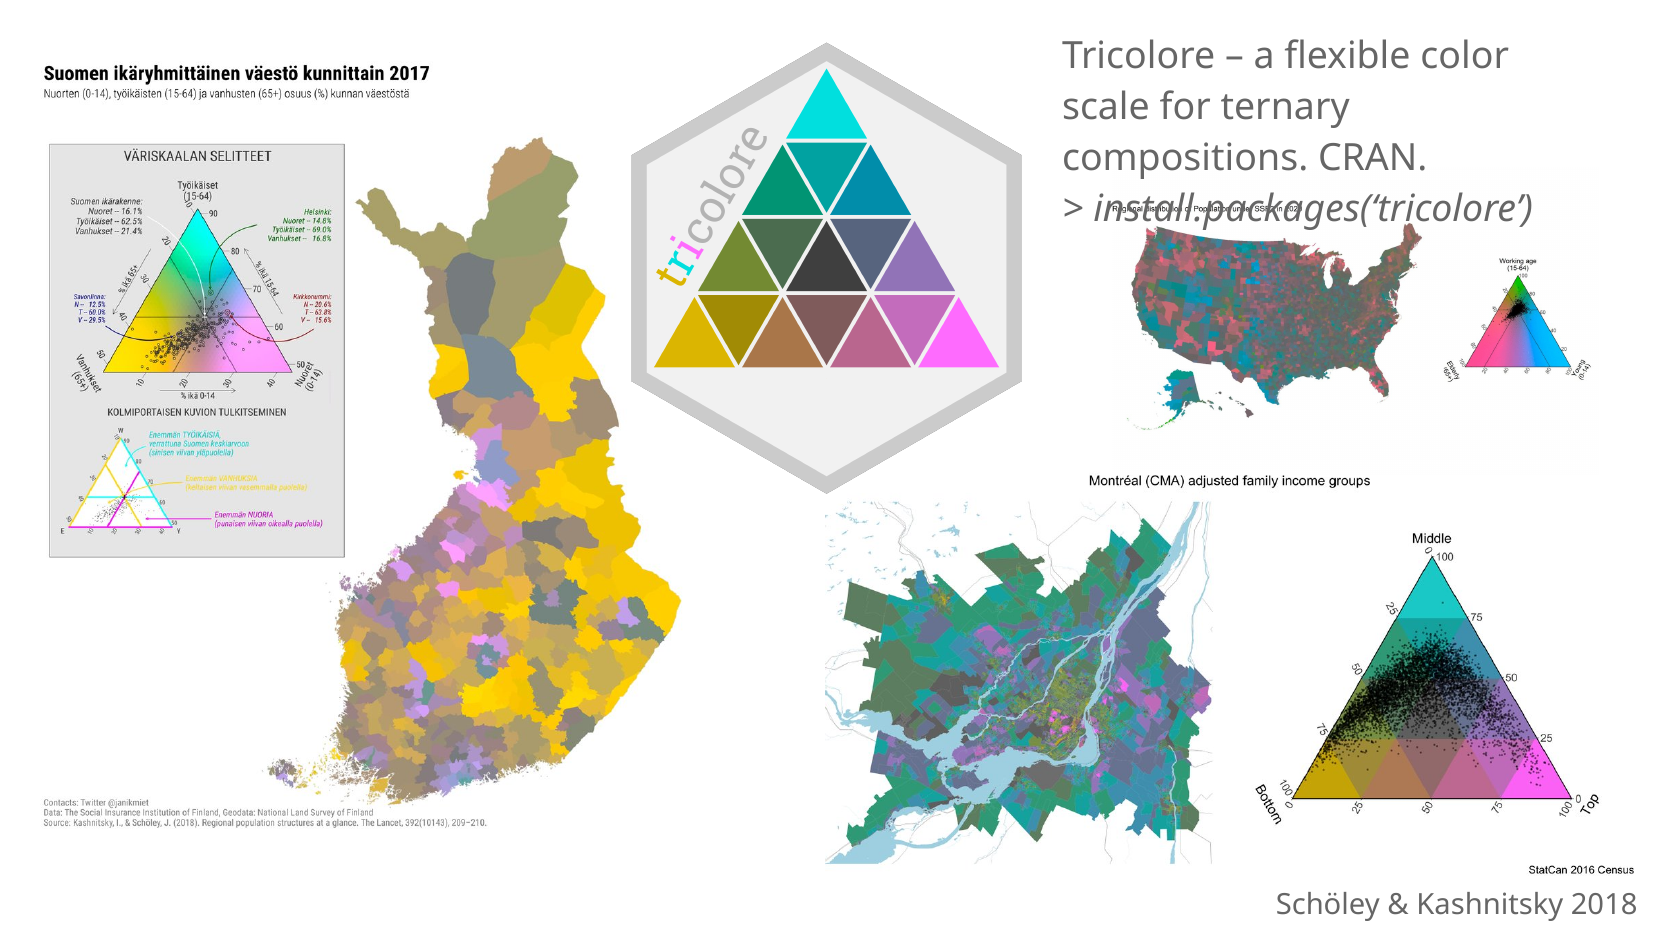

Tricolore – a flexible color scale for ternary compositions. CRAN.
> install.packages(‘tricolore’)
Schöley & Kashnitsky 2018